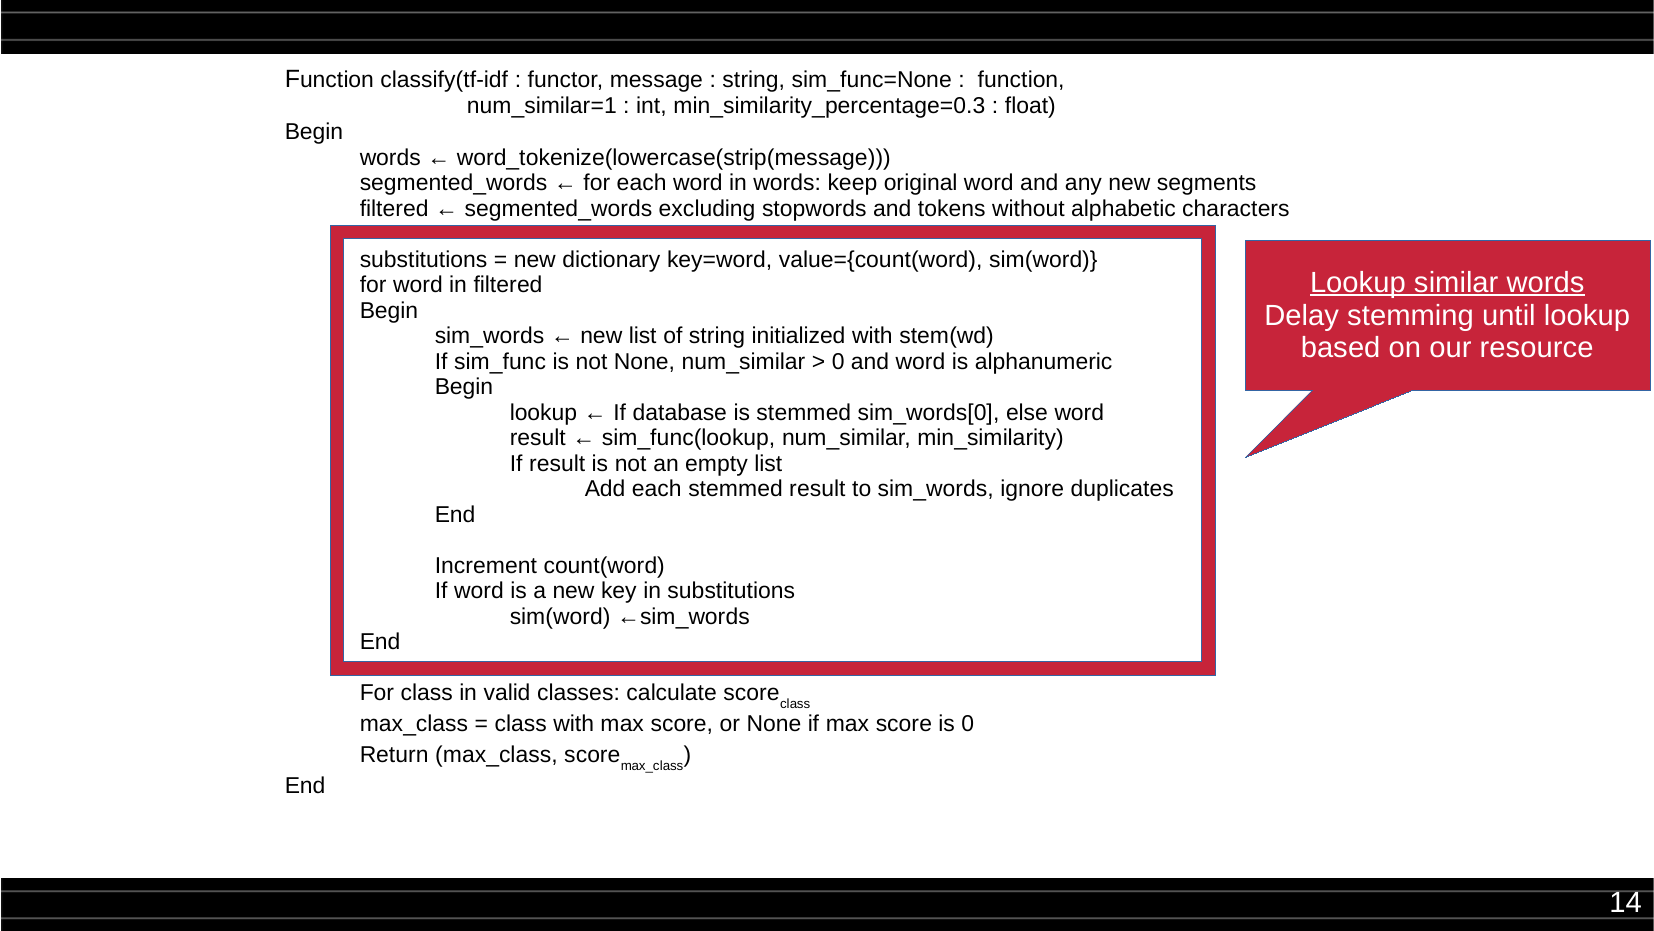

Function classify(tf-idf : functor, message : string, sim_func=None : function,
 num_similar=1 : int, min_similarity_percentage=0.3 : float)
Begin
	words ← word_tokenize(lowercase(strip(message)))
	segmented_words ← for each word in words: keep original word and any new segments
	filtered ← segmented_words excluding stopwords and tokens without alphabetic characters
	substitutions = new dictionary key=word, value={count(word), sim(word)}
	for word in filtered
	Begin
		sim_words ← new list of string initialized with stem(wd)
		If sim_func is not None, num_similar > 0 and word is alphanumeric
		Begin
			lookup ← If database is stemmed sim_words[0], else word
			result ← sim_func(lookup, num_similar, min_similarity)
			If result is not an empty list
				Add each stemmed result to sim_words, ignore duplicates
		End
		Increment count(word)
		If word is a new key in substitutions
			sim(word) ←sim_words
	End
	For class in valid classes: calculate scoreclass
	max_class = class with max score, or None if max score is 0
	Return (max_class, scoremax_class)
End
Lookup similar words
Delay stemming until lookup
based on our resource